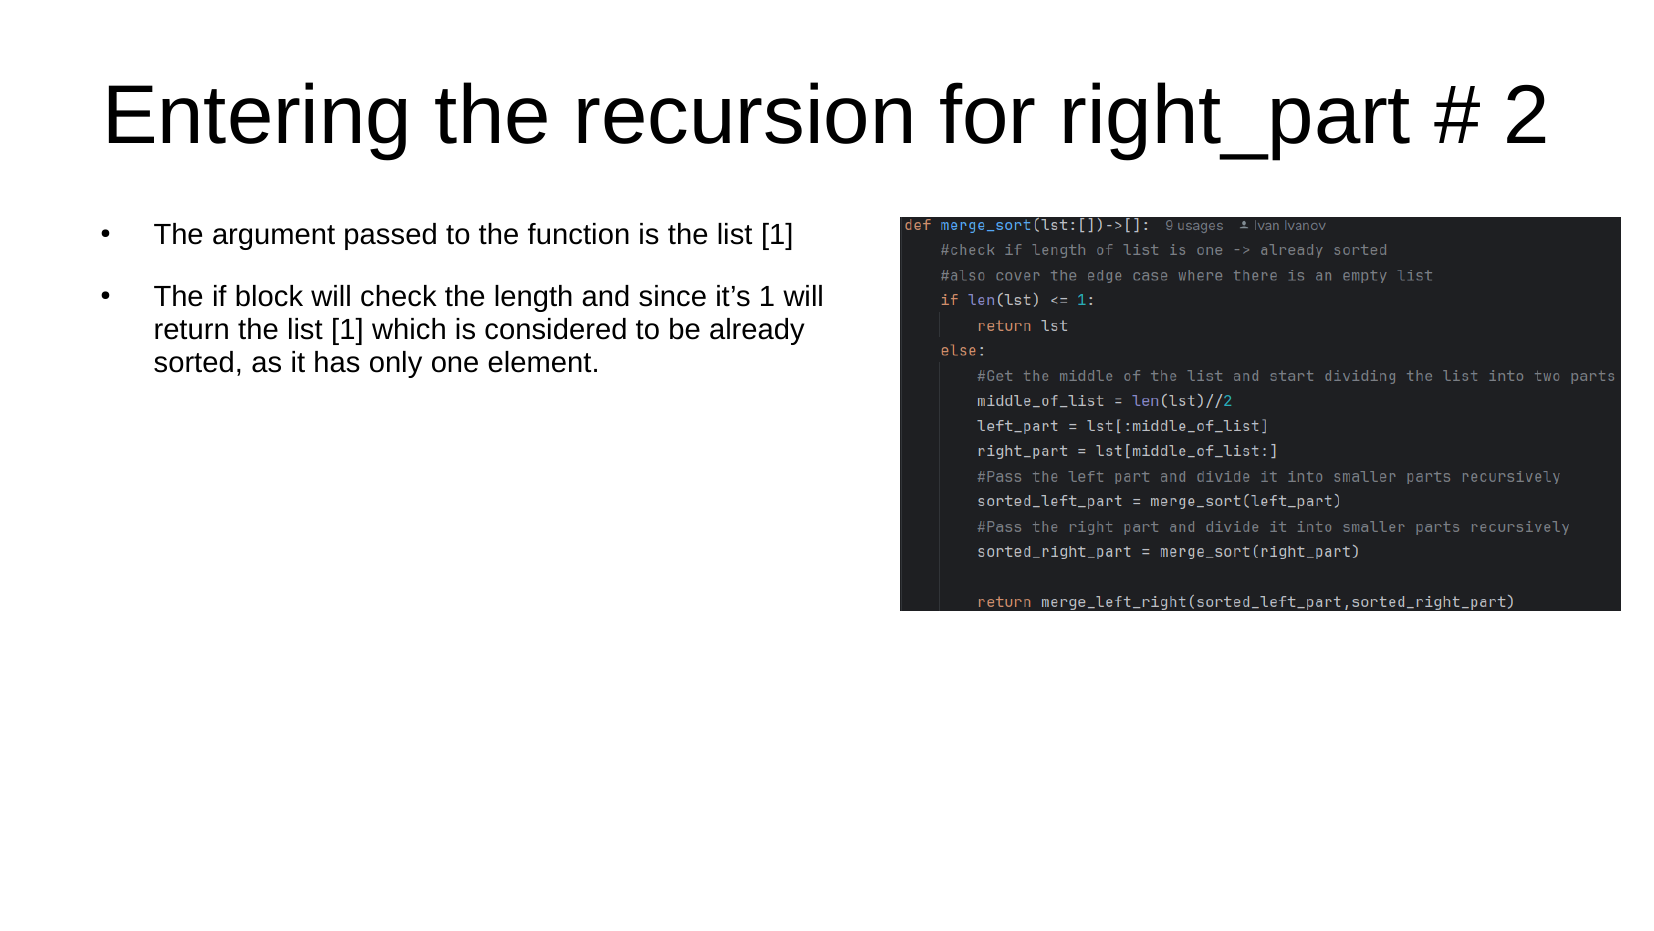

# Entering the recursion for right_part # 2
The argument passed to the function is the list [1]
The if block will check the length and since it’s 1 will
return the list [1] which is considered to be already
sorted, as it has only one element.